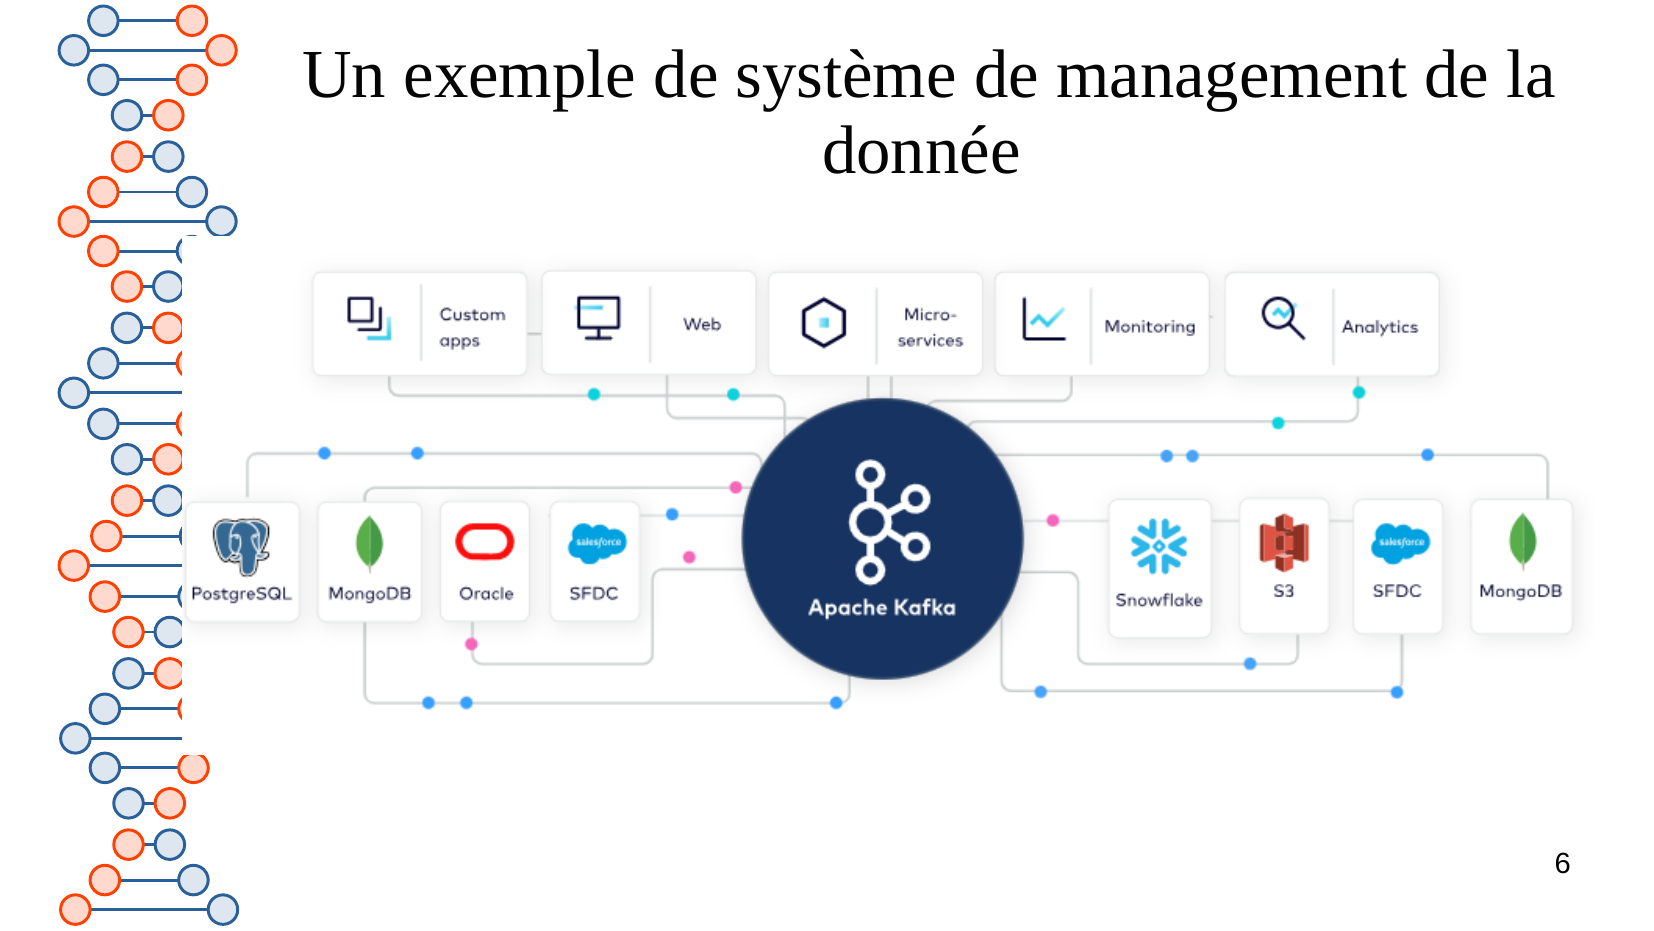

# Un exemple de système de management de la donnée
6